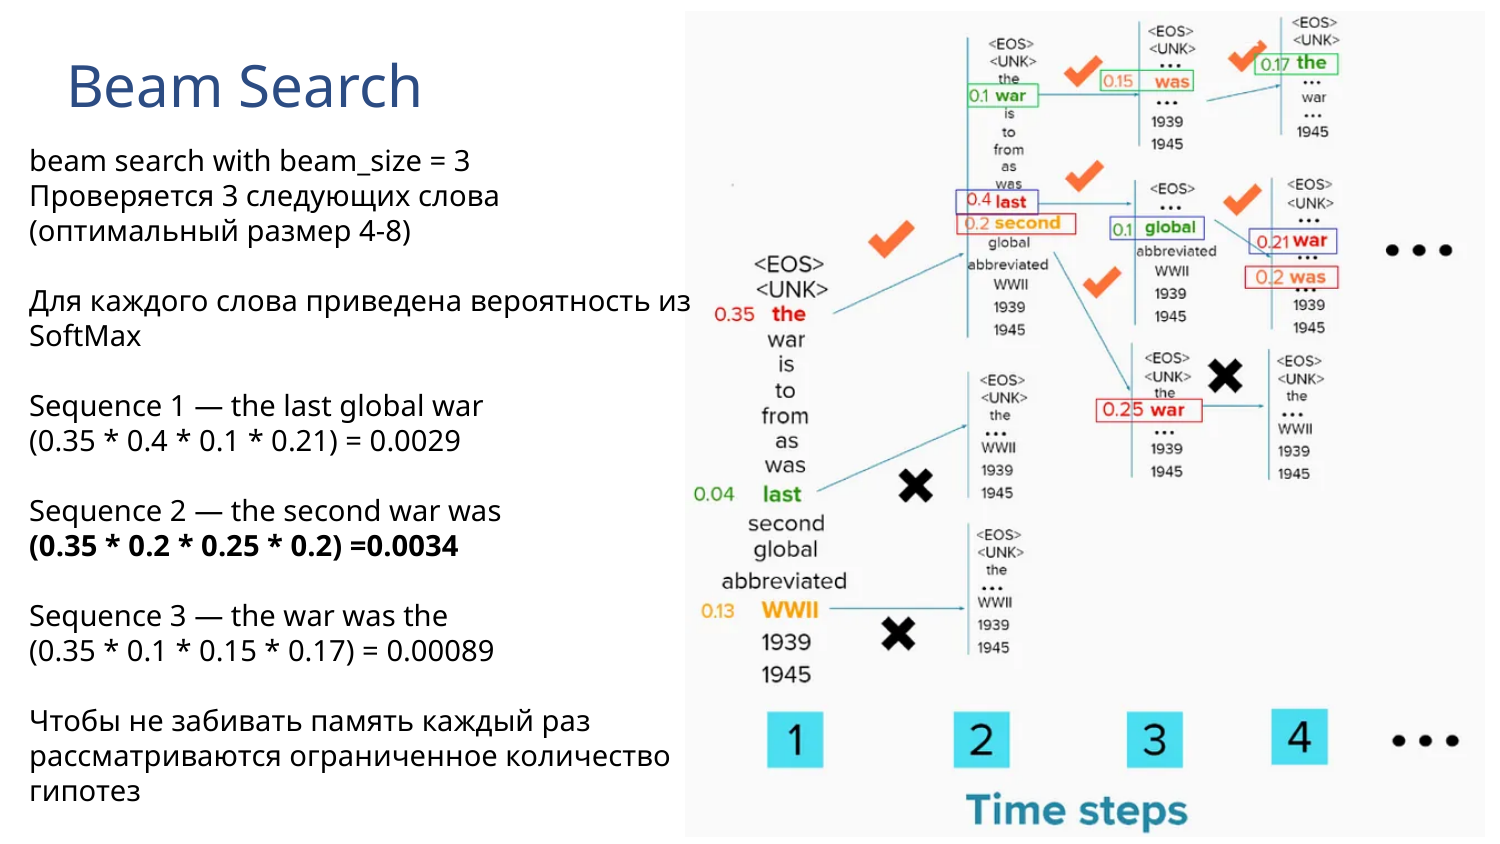

# Beam Search
beam search with beam_size = 3
Проверяется 3 следующих слова (оптимальный размер 4-8)
Для каждого слова приведена вероятность из SoftMax
Sequence 1 — the last global war
(0.35 * 0.4 * 0.1 * 0.21) = 0.0029
Sequence 2 — the second war was
(0.35 * 0.2 * 0.25 * 0.2) =0.0034
Sequence 3 — the war was the
(0.35 * 0.1 * 0.15 * 0.17) = 0.00089
Чтобы не забивать память каждый раз рассматриваются ограниченное количество гипотез